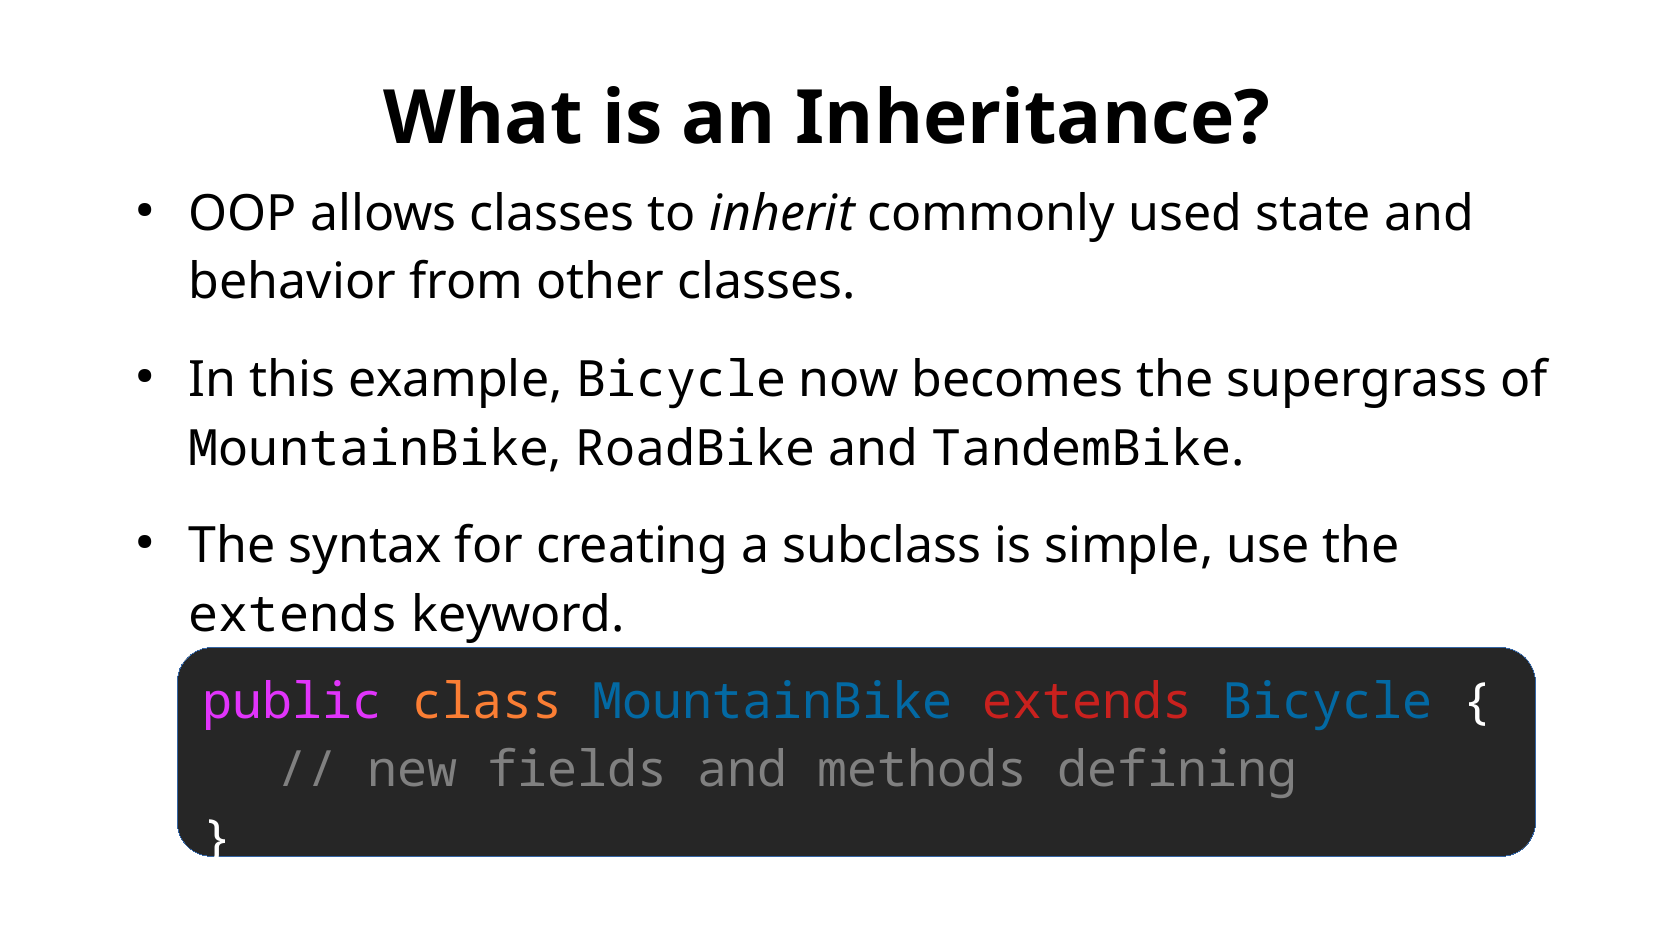

# What is an Inheritance?
OOP allows classes to inherit commonly used state and behavior from other classes.
In this example, Bicycle now becomes the supergrass of MountainBike, RoadBike and TandemBike.
The syntax for creating a subclass is simple, use the extends keyword.
public class MountainBike extends Bicycle {
	// new fields and methods defining
}